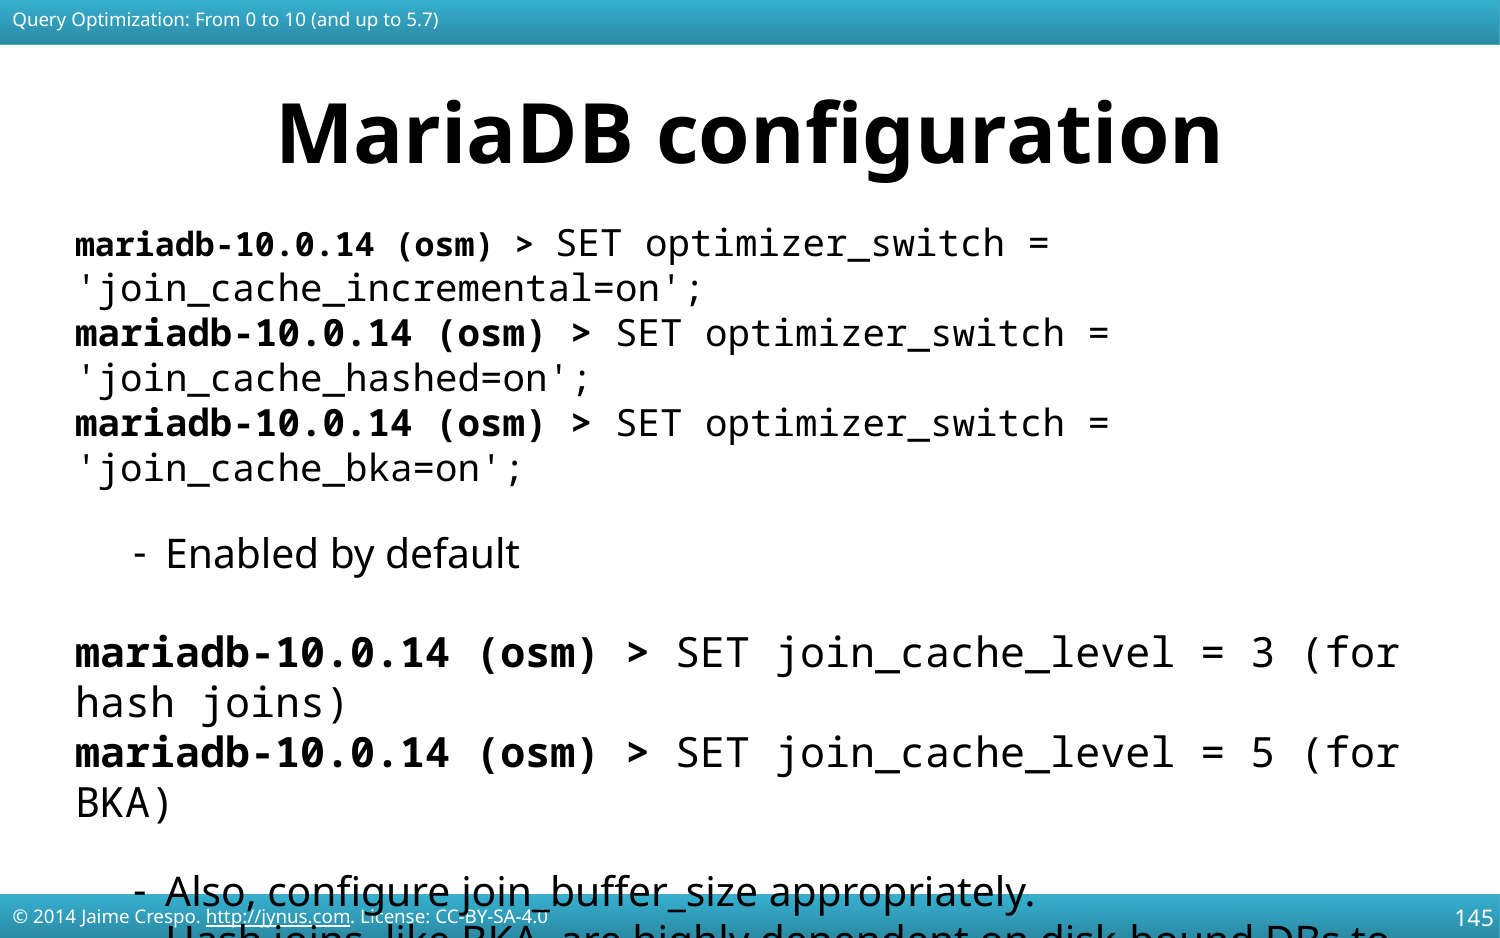

# MariaDB configuration
mariadb-10.0.14 (osm) > SET optimizer_switch = 'join_cache_incremental=on';
mariadb-10.0.14 (osm) > SET optimizer_switch = 'join_cache_hashed=on';
mariadb-10.0.14 (osm) > SET optimizer_switch = 'join_cache_bka=on';
Enabled by default
mariadb-10.0.14 (osm) > SET join_cache_level = 3 (for hash joins)
mariadb-10.0.14 (osm) > SET join_cache_level = 5 (for BKA)
Also, configure join_buffer_size appropriately.
Hash joins, like BKA, are highly dependent on disk-bound DBs to be effective due to the extra overhead